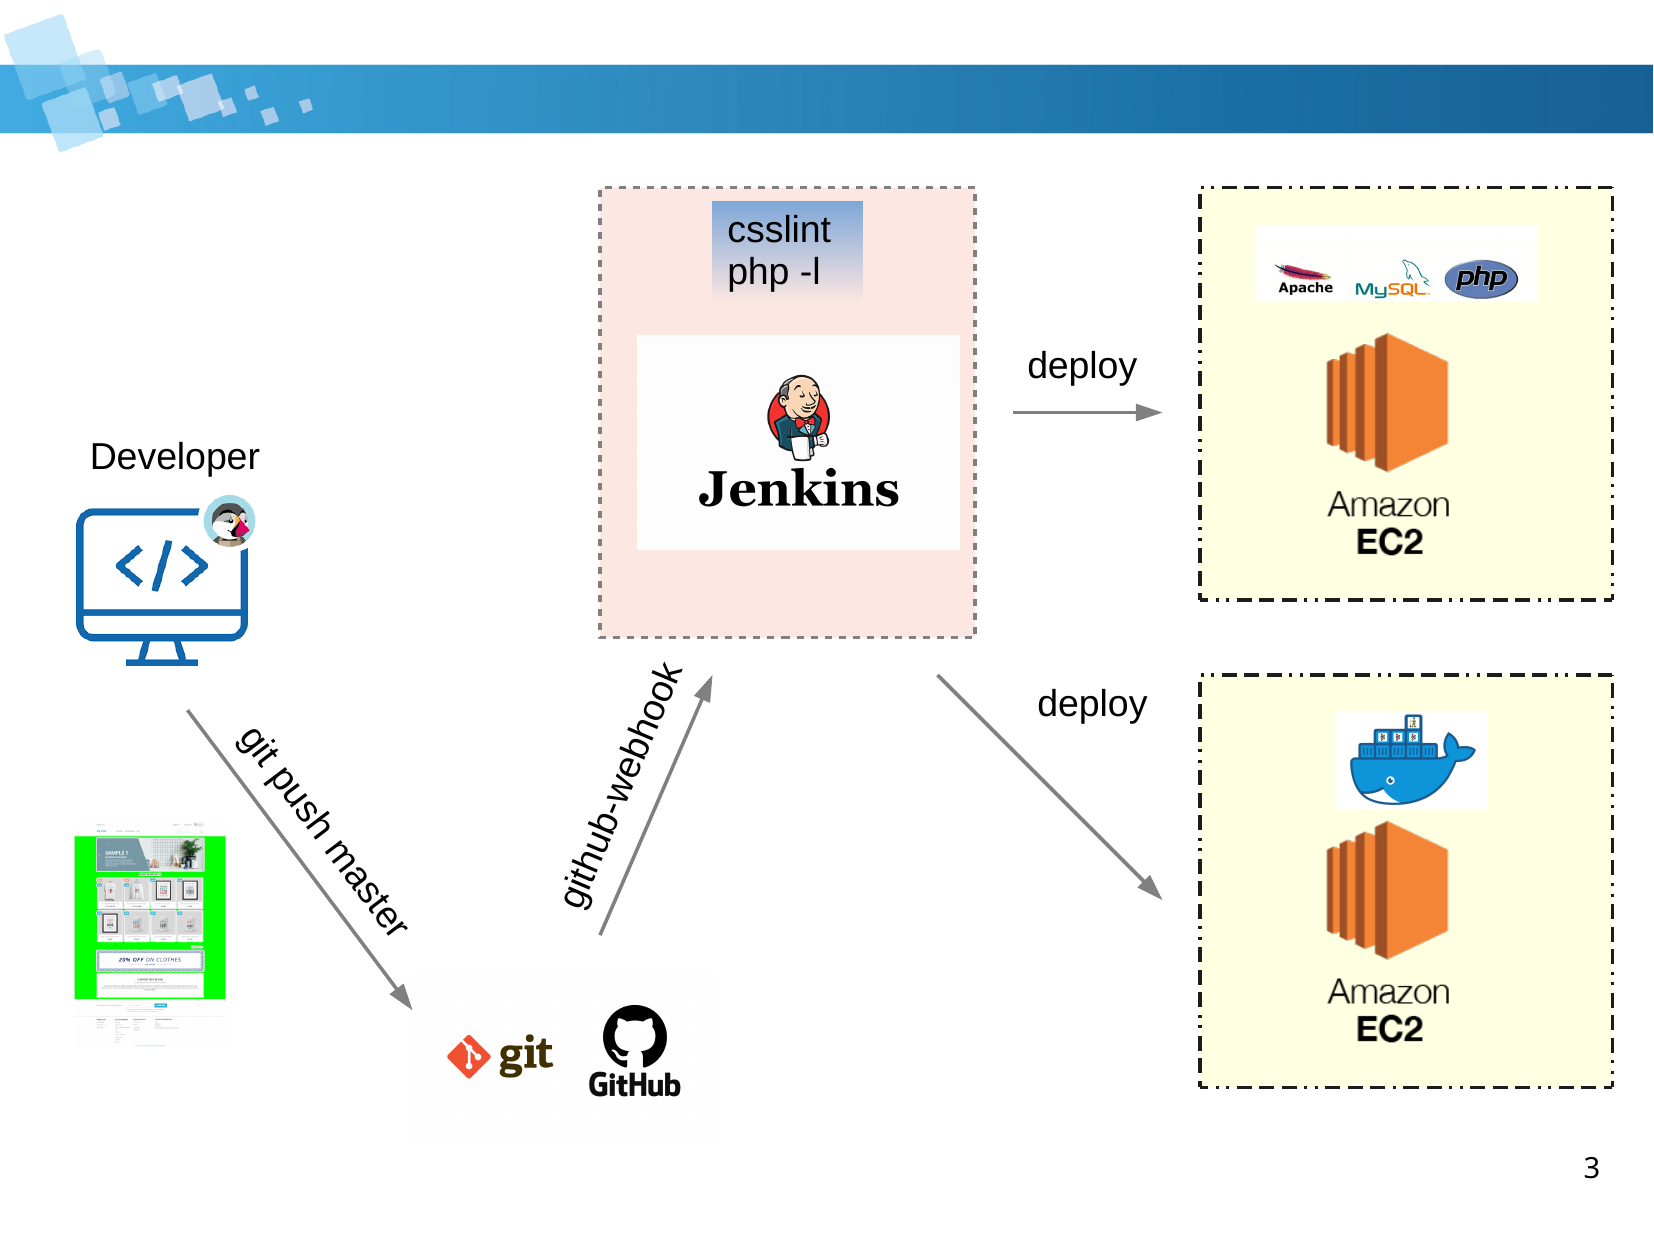

csslint
php -l
deploy
Developer
deploy
github-webhook
git push master
3